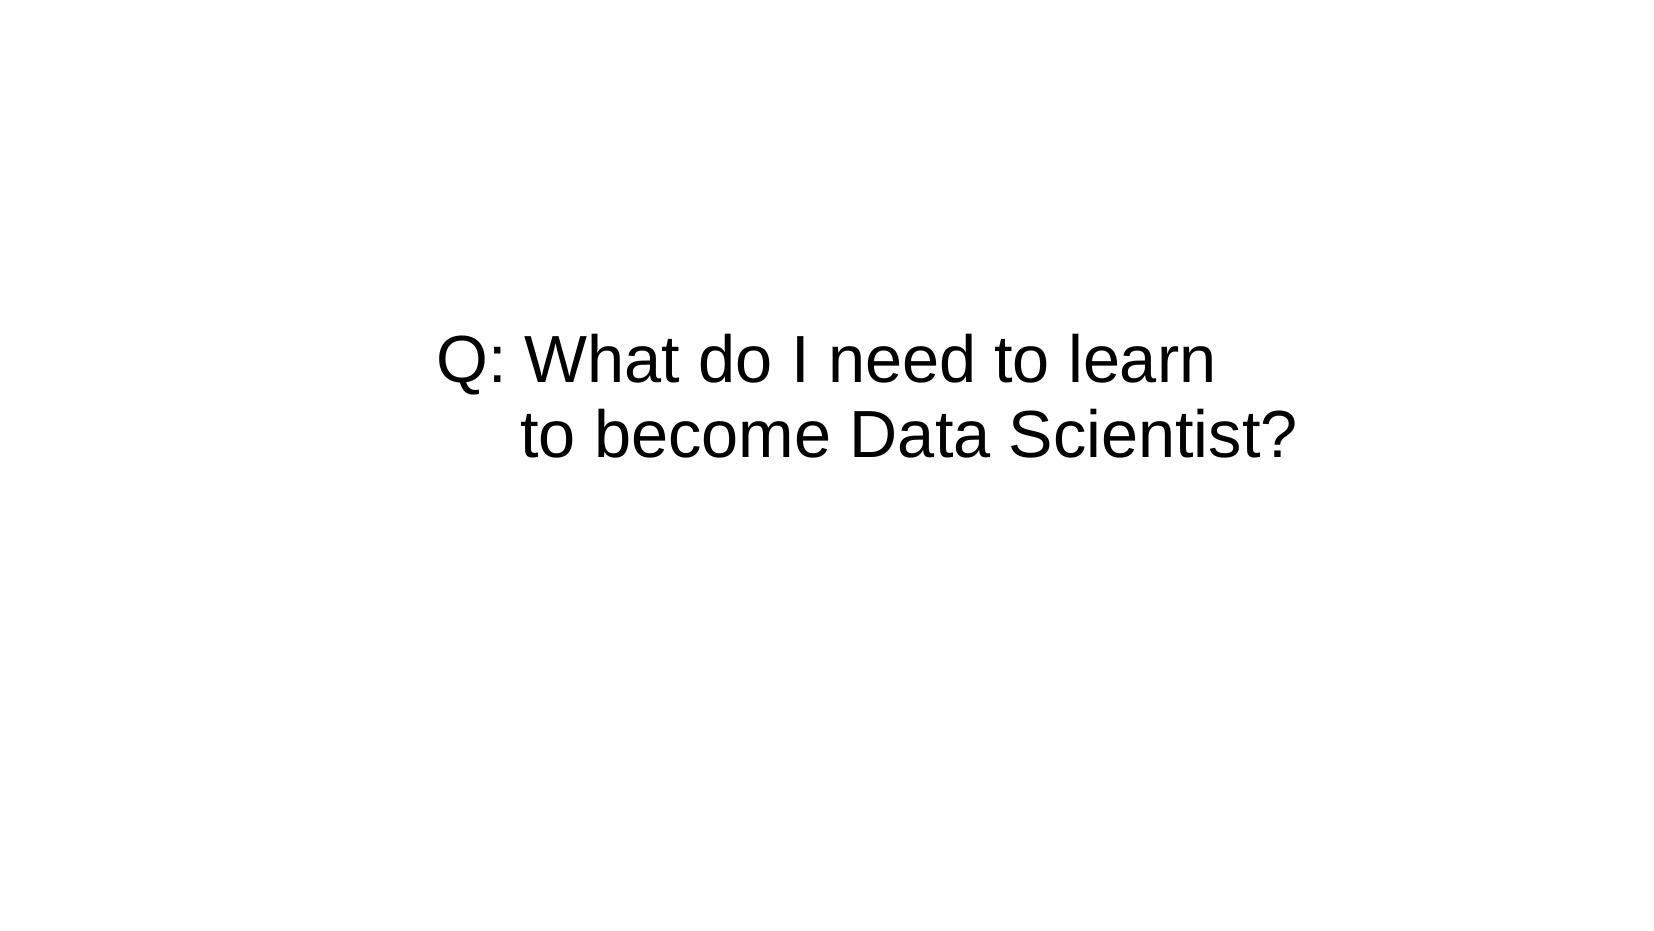

# Q: What do I need to learn to become Data Scientist?